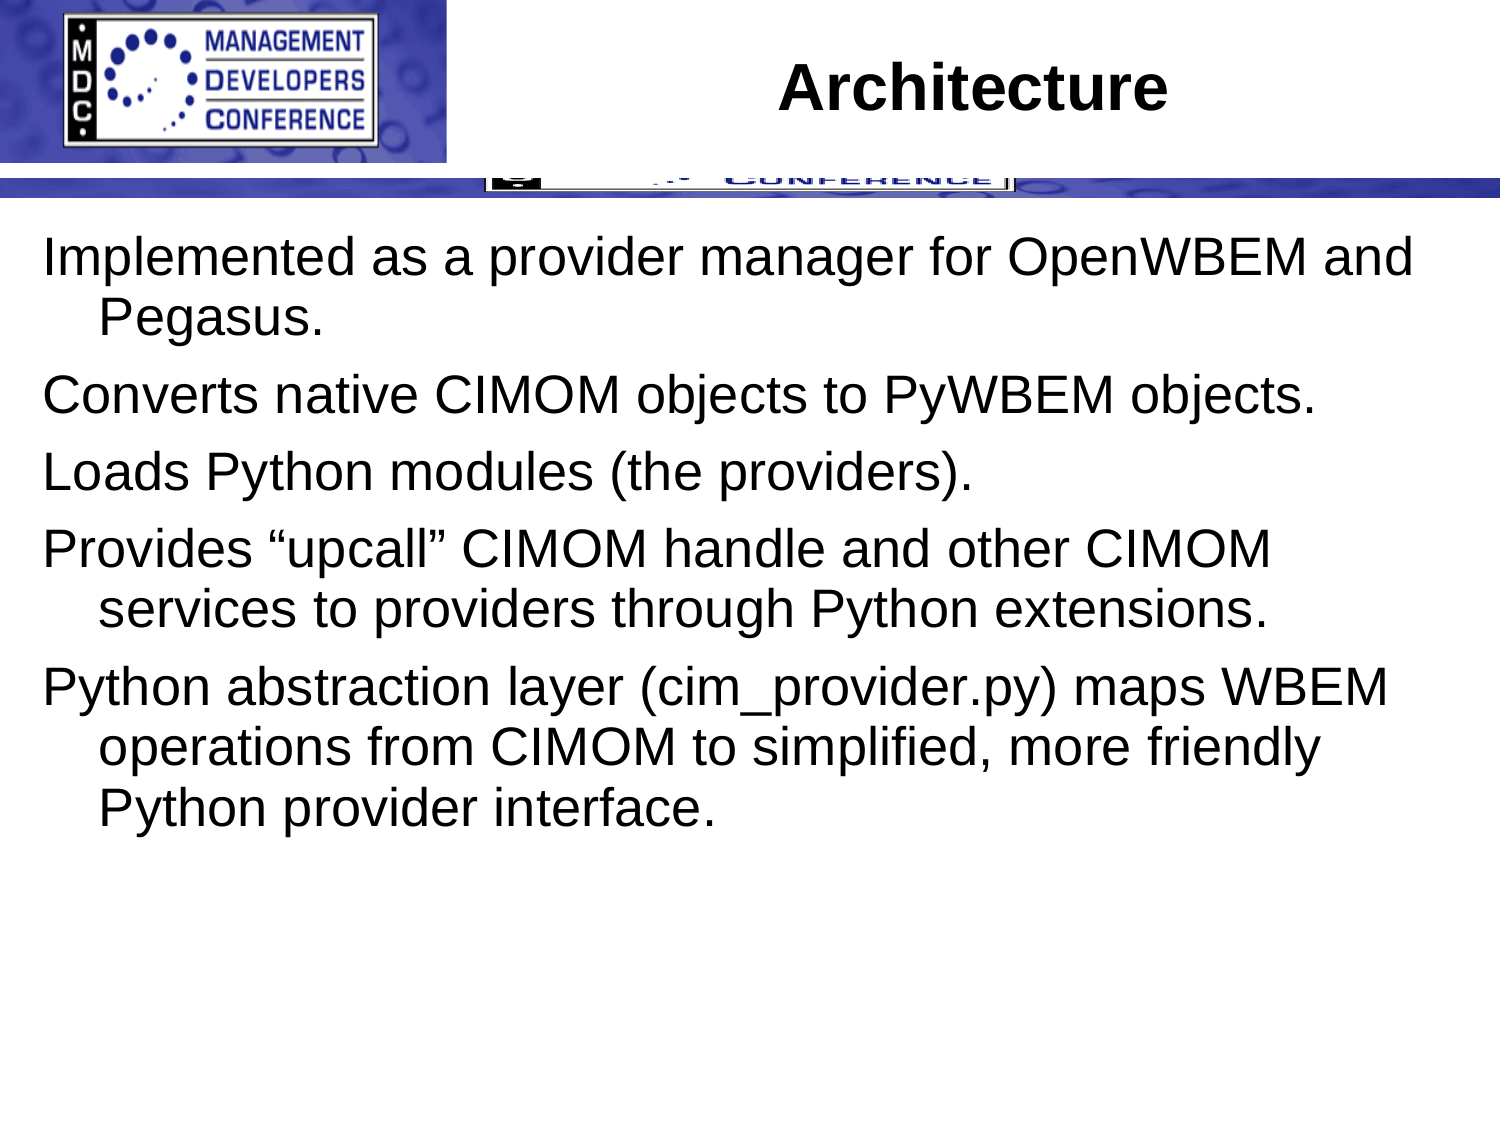

# Architecture
Implemented as a provider manager for OpenWBEM and Pegasus.
Converts native CIMOM objects to PyWBEM objects.
Loads Python modules (the providers).
Provides “upcall” CIMOM handle and other CIMOM services to providers through Python extensions.
Python abstraction layer (cim_provider.py) maps WBEM operations from CIMOM to simplified, more friendly Python provider interface.